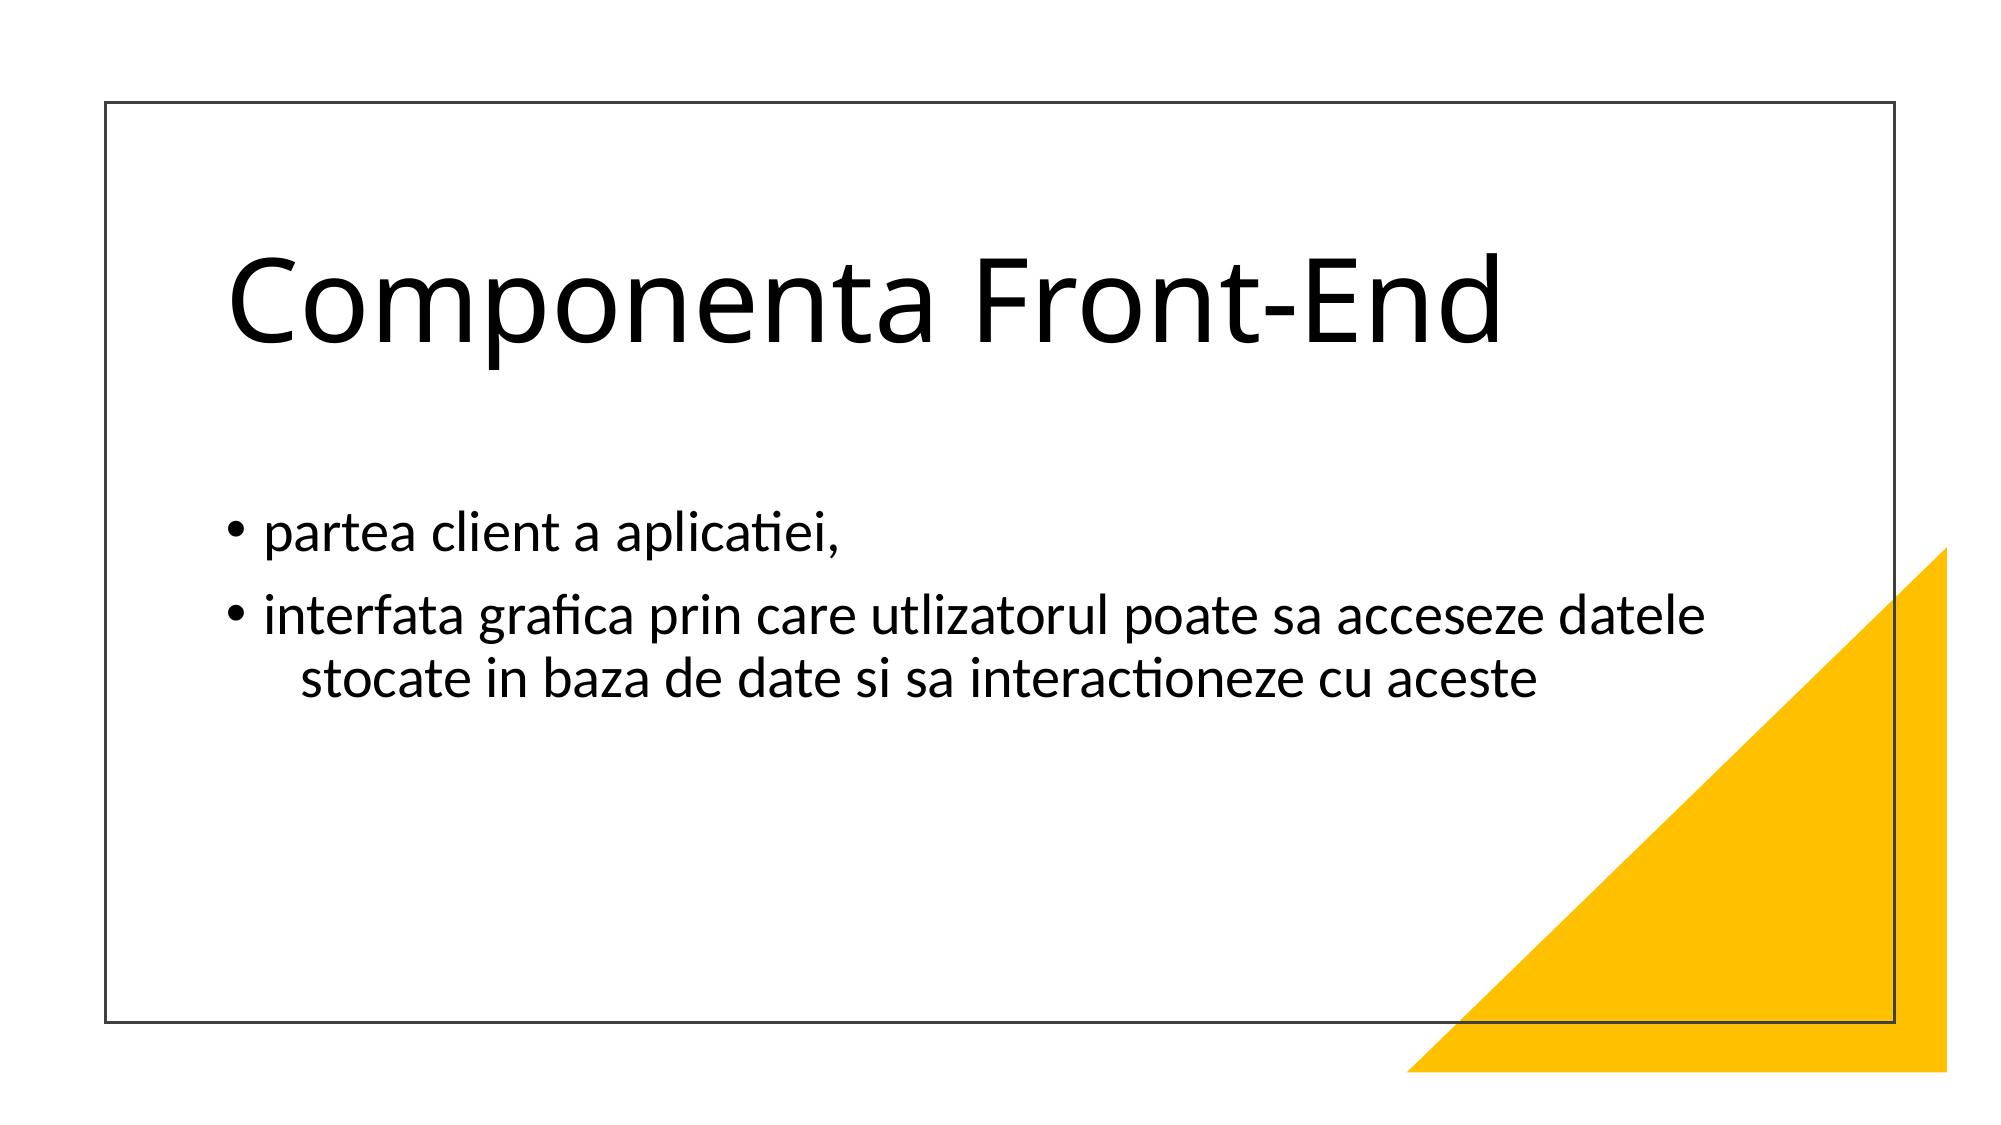

# Componenta Front-End
partea client a aplicatiei,
interfata grafica prin care utlizatorul poate sa acceseze datele stocate in baza de date si sa interactioneze cu aceste